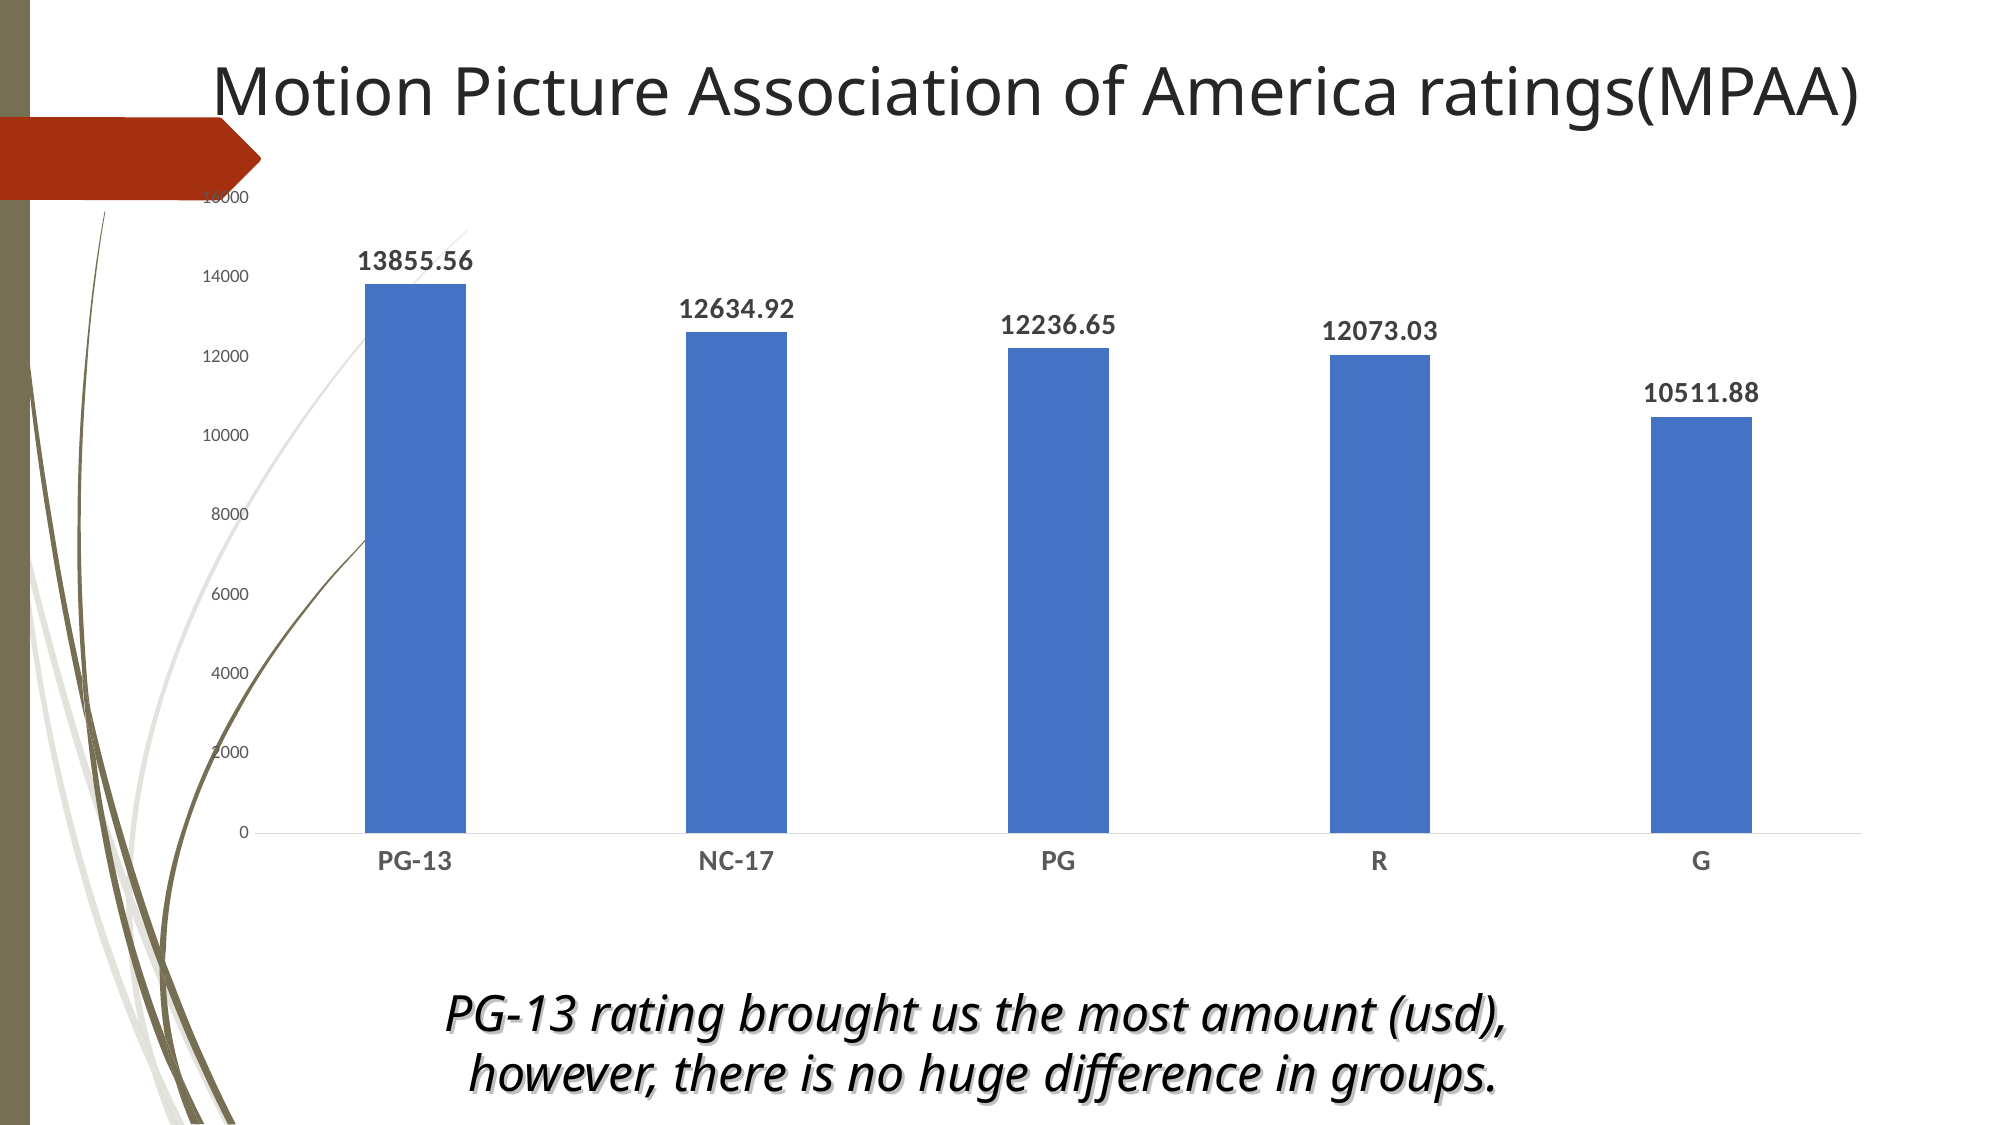

# Motion Picture Association of America ratings(MPAA)
### Chart
| Category | total_amount_paid |
|---|---|
| PG-13 | 13855.56 |
| NC-17 | 12634.92 |
| PG | 12236.65 |
| R | 12073.03 |
| G | 10511.88 |PG-13 rating brought us the most amount (usd),
however, there is no huge difference in groups.